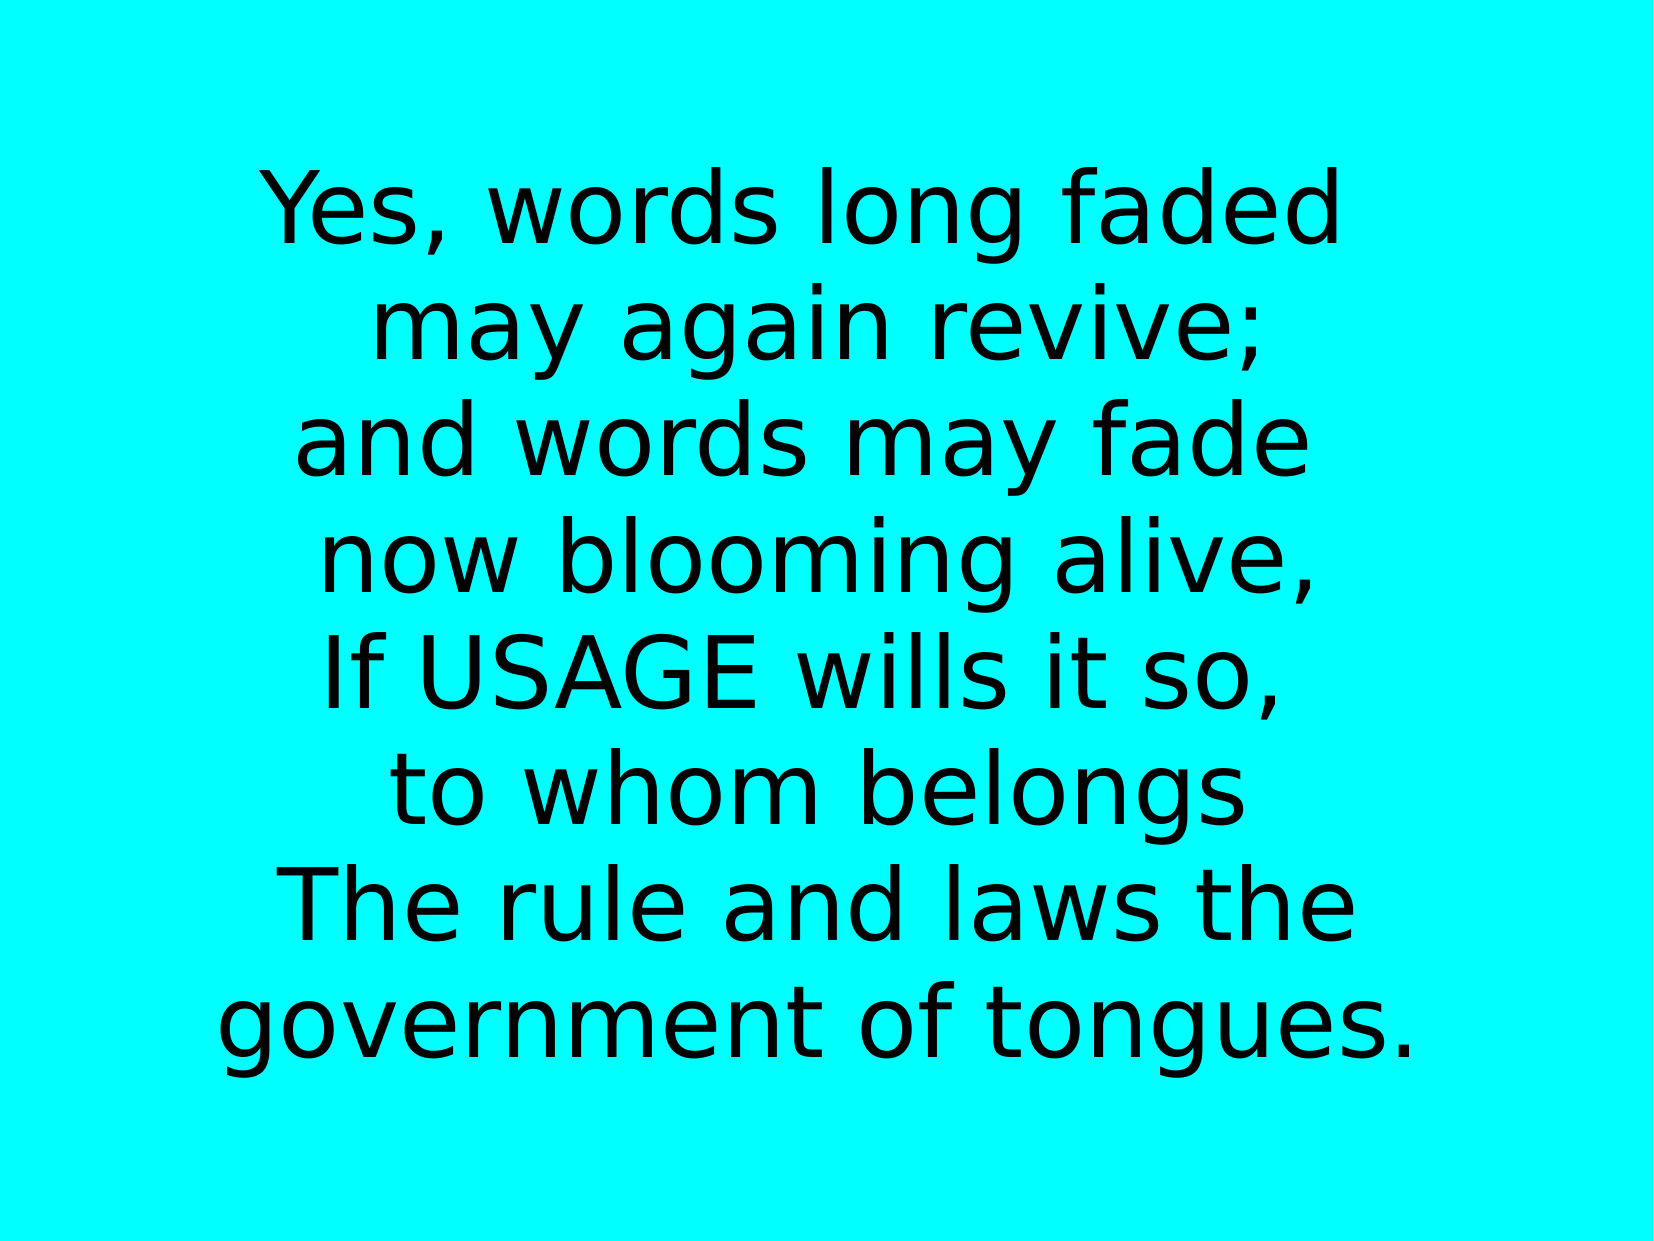

# Yes, words long faded may again revive; and words may fade now blooming alive, If USAGE wills it so, to whom belongs The rule and laws the government of tongues.